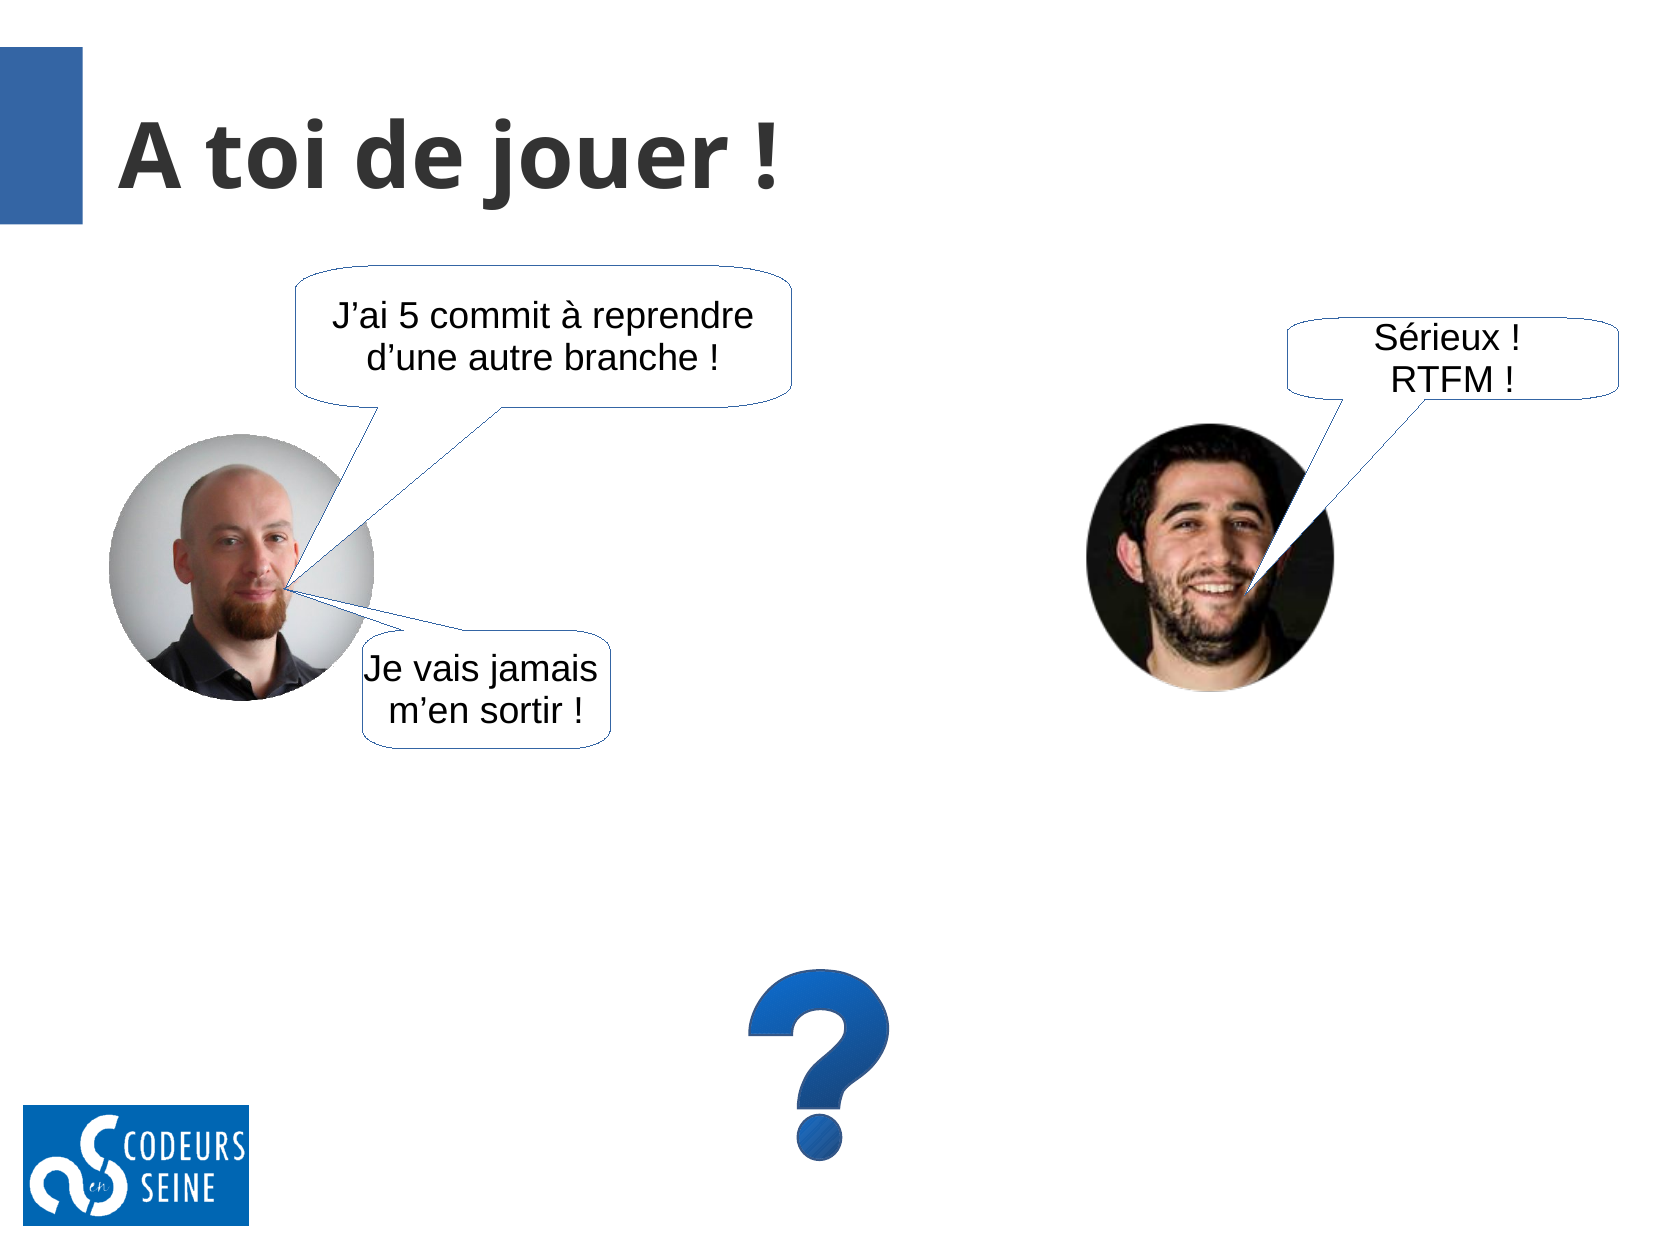

# A toi de jouer !
J’ai 5 commit à reprendre
d’une autre branche !
Sérieux !
RTFM !
Je vais jamais
m’en sortir !